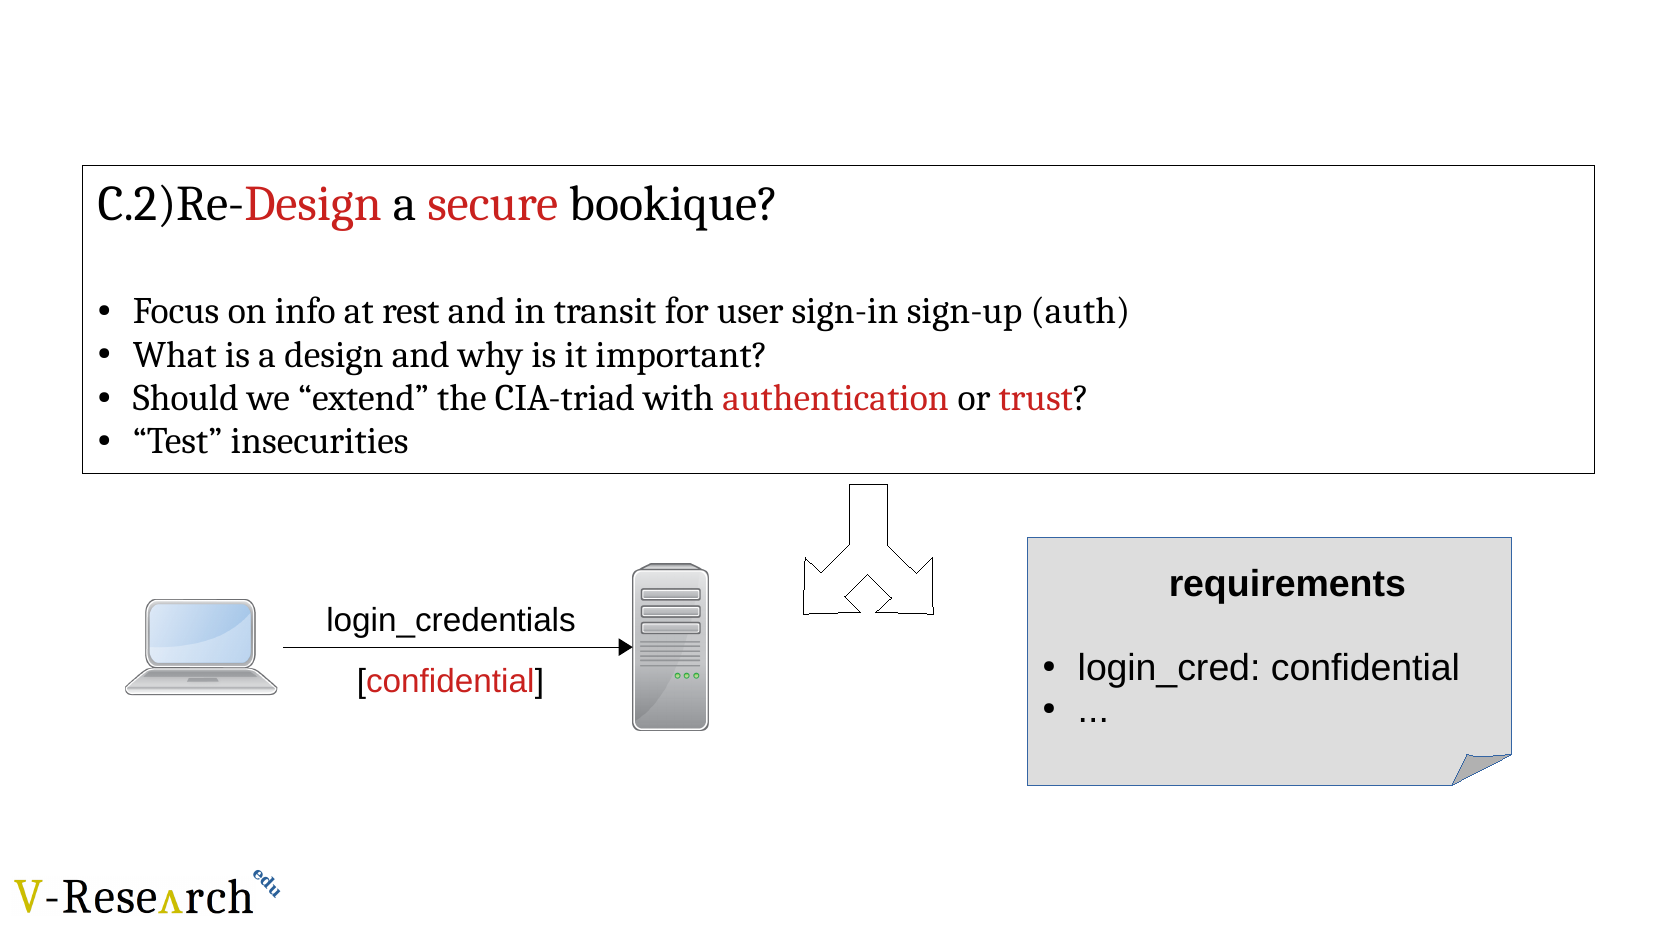

C.2)Re-Design a secure bookique?
Focus on info at rest and in transit for user sign-in sign-up (auth)
What is a design and why is it important?
Should we “extend” the CIA-triad with authentication or trust?
“Test” insecurities
requirements
login_cred: confidential
...
login_credentials
[confidential]
edu